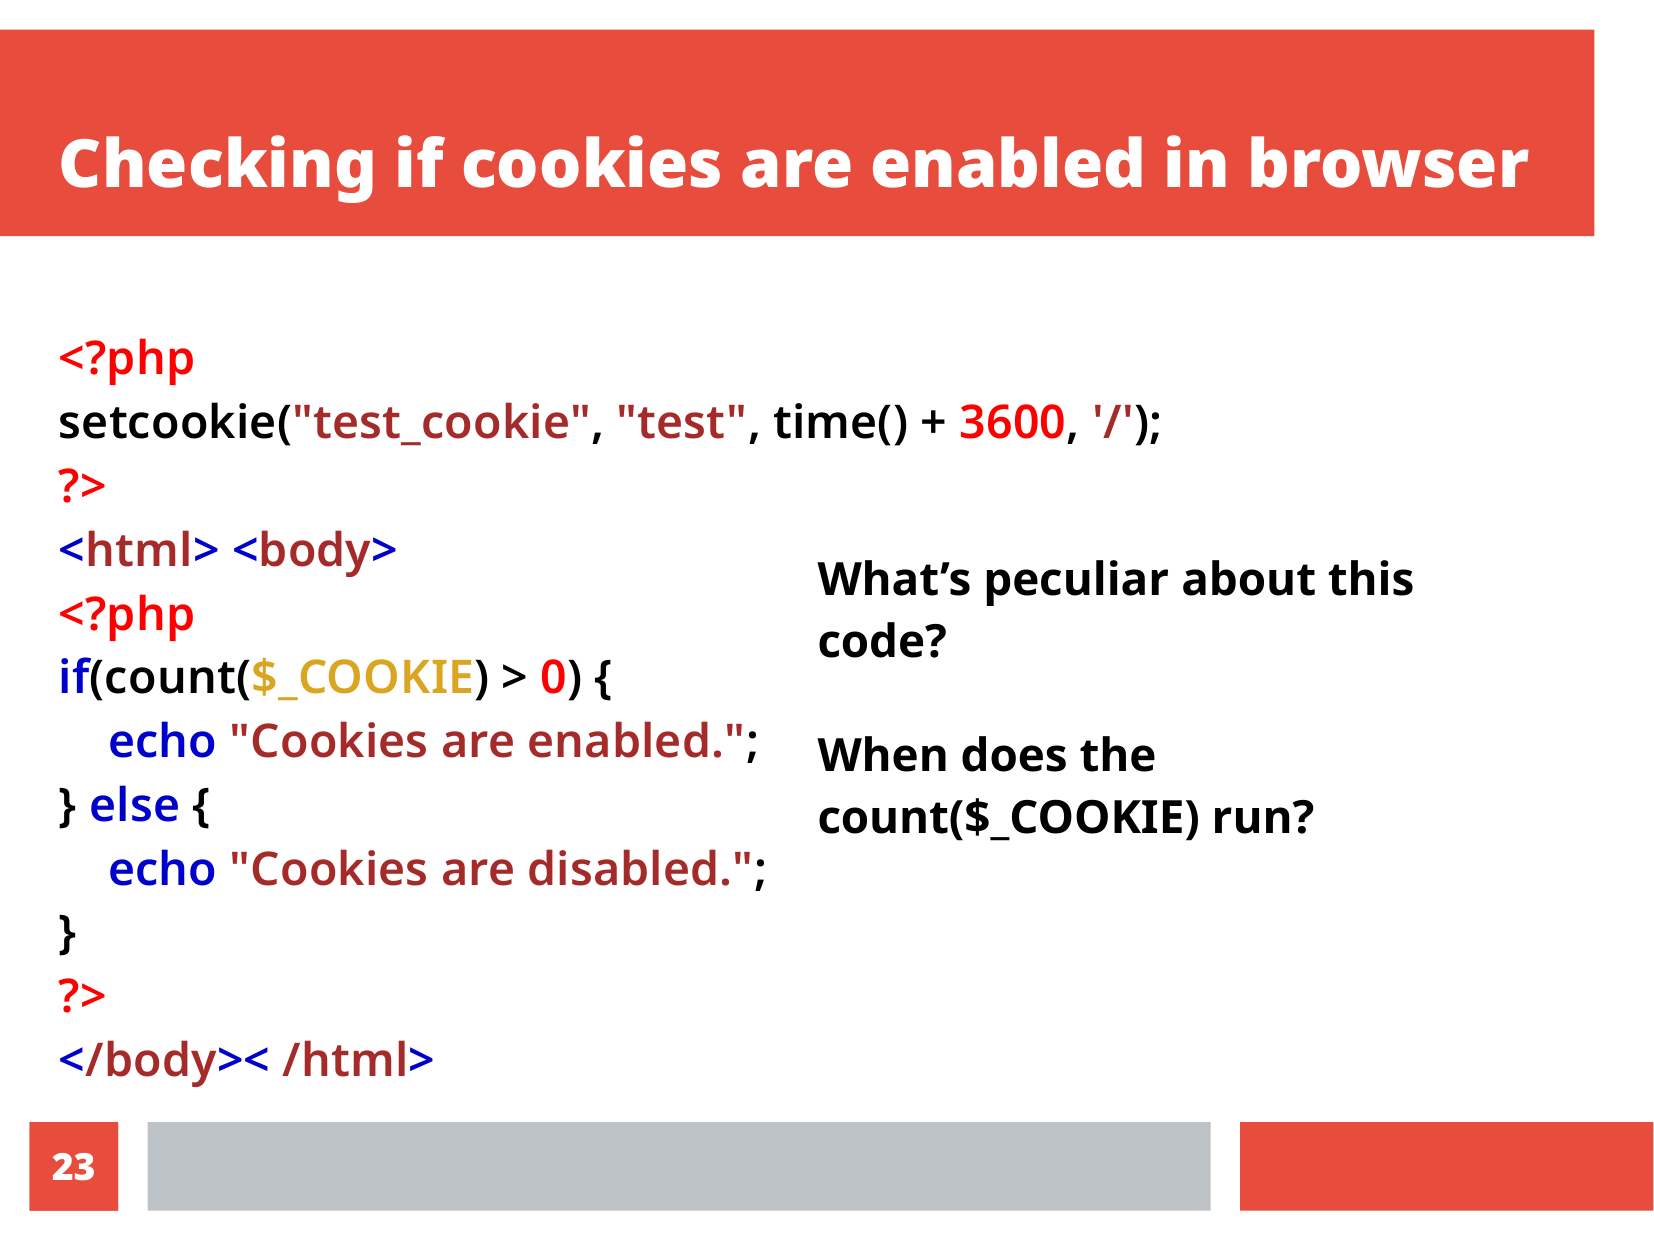

# Checking if cookies are enabled in browser
<?php
setcookie("test_cookie", "test", time() + 3600, '/');
?>
<html> <body>
<?php
if(count($_COOKIE) > 0) {
    echo "Cookies are enabled.";
} else {
    echo "Cookies are disabled.";
}
?>
</body>< /html>
What’s peculiar about this code?
When does the count($_COOKIE) run?
23